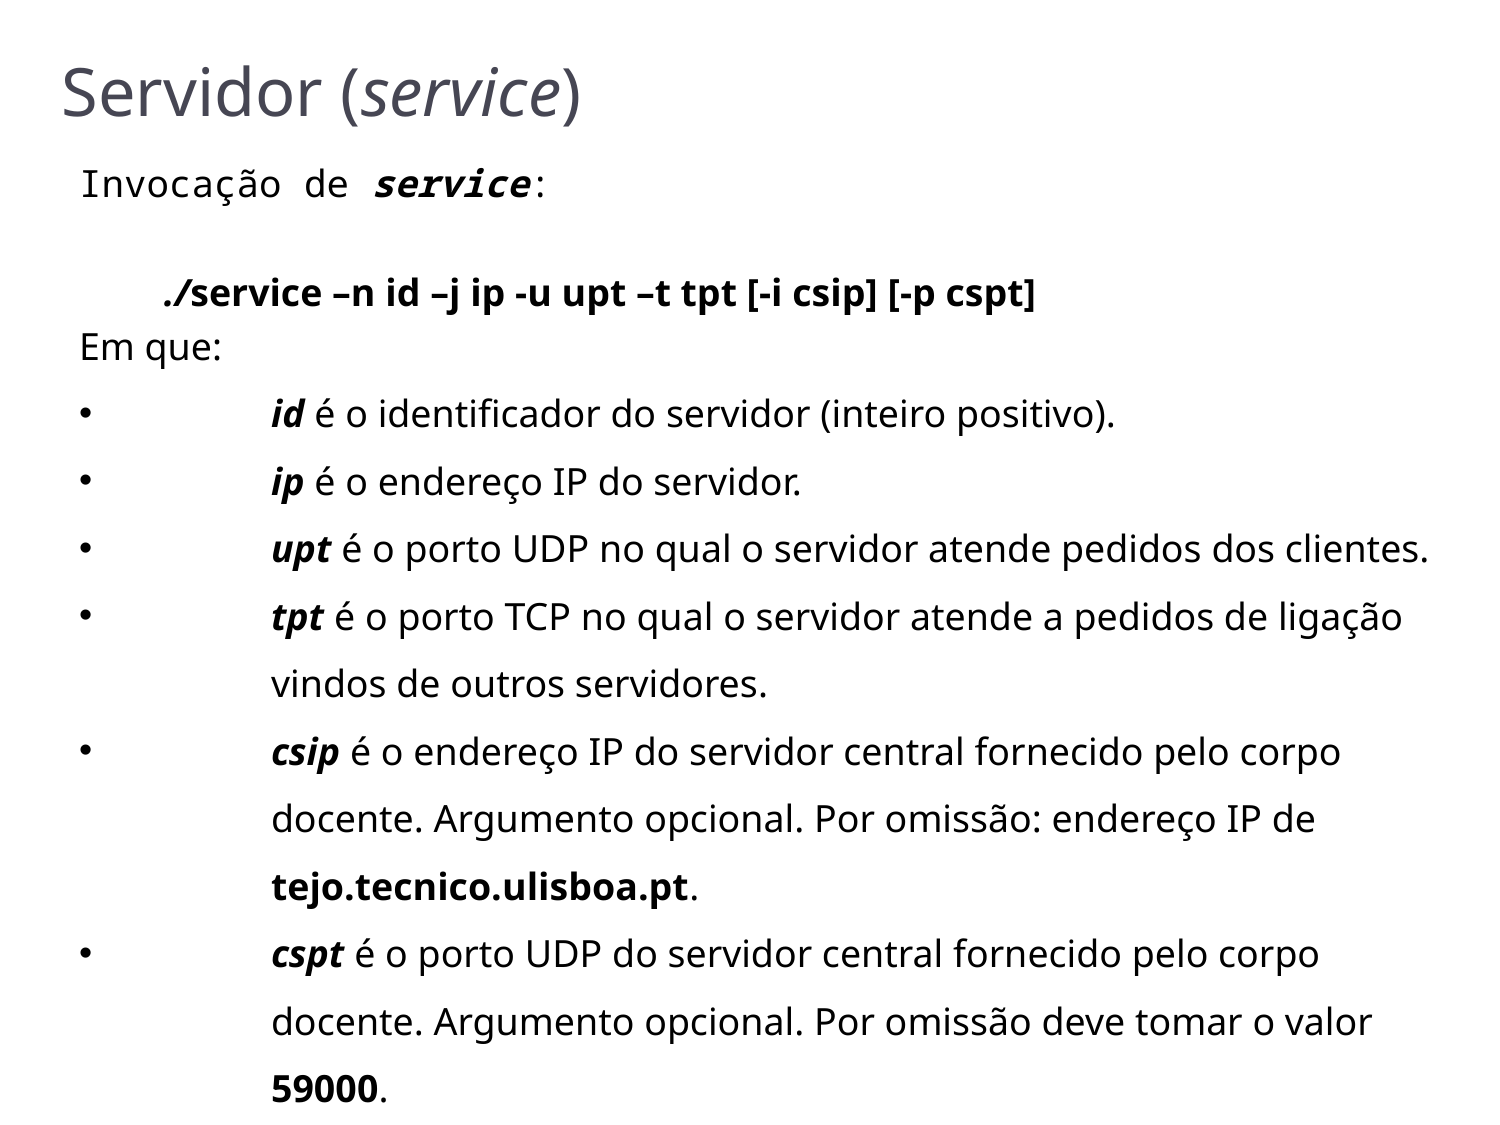

# Servidor (service)
Invocação de service:
	 ./service –n id –j ip -u upt –t tpt [-i csip] [-p cspt]
Em que:
id é o identificador do servidor (inteiro positivo).
ip é o endereço IP do servidor.
upt é o porto UDP no qual o servidor atende pedidos dos clientes.
tpt é o porto TCP no qual o servidor atende a pedidos de ligação vindos de outros servidores.
csip é o endereço IP do servidor central fornecido pelo corpo docente. Argumento opcional. Por omissão: endereço IP de tejo.tecnico.ulisboa.pt.
cspt é o porto UDP do servidor central fornecido pelo corpo docente. Argumento opcional. Por omissão deve tomar o valor 59000.